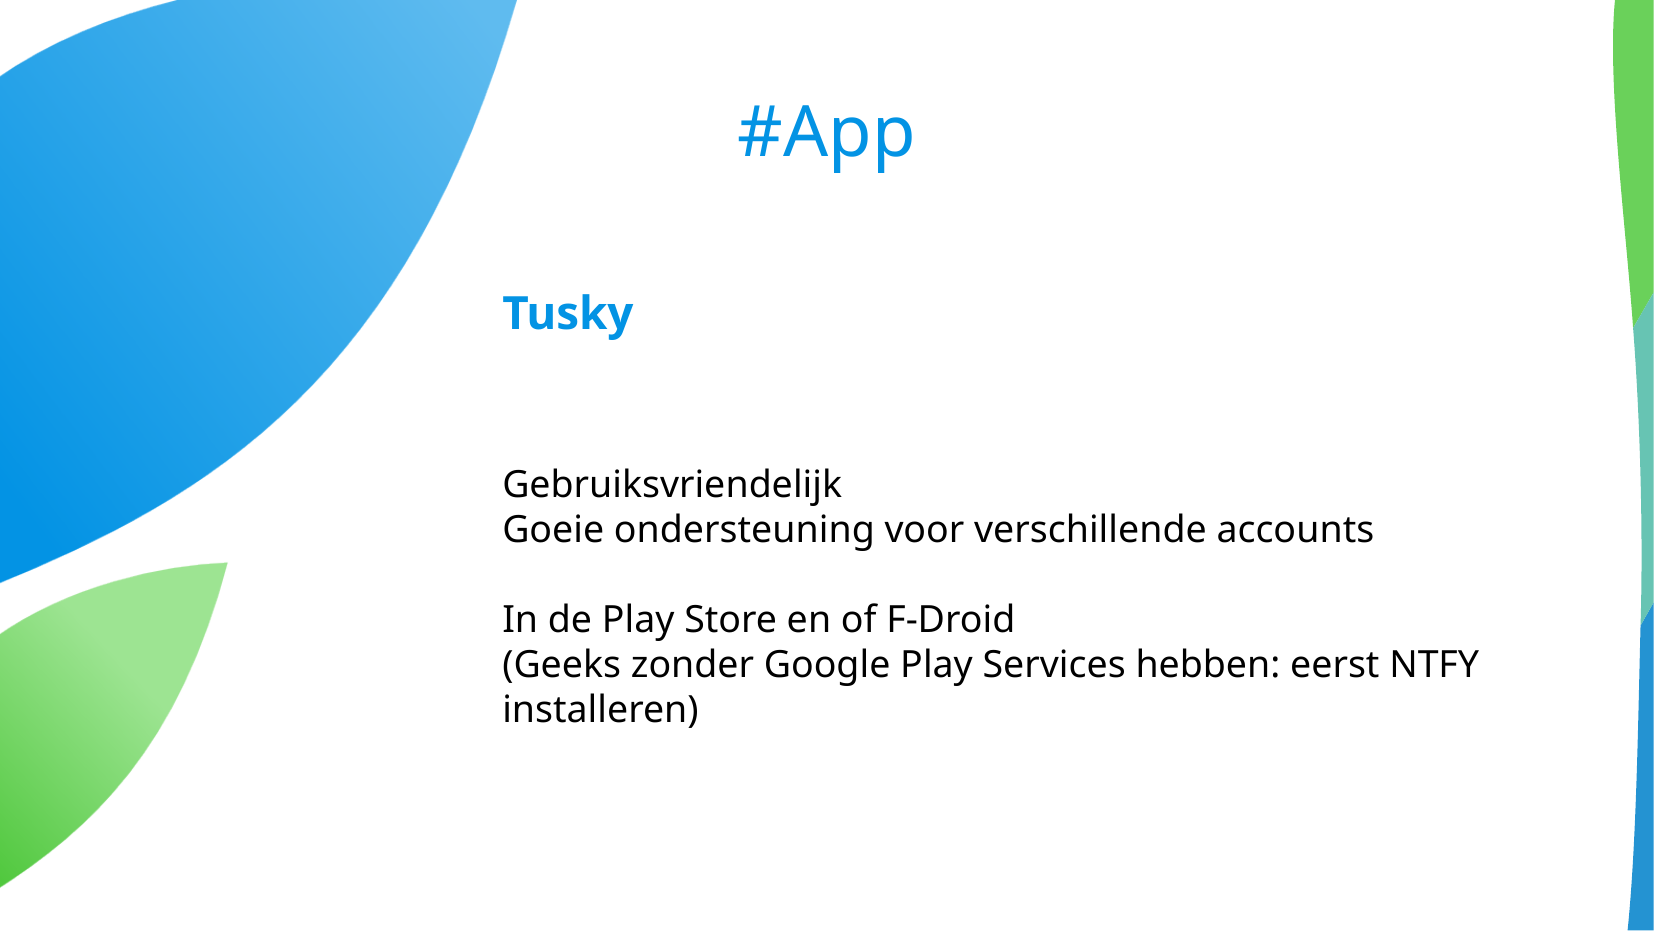

#App
Tusky
Gebruiksvriendelijk
Goeie ondersteuning voor verschillende accounts
In de Play Store en of F-Droid
(Geeks zonder Google Play Services hebben: eerst NTFY installeren)